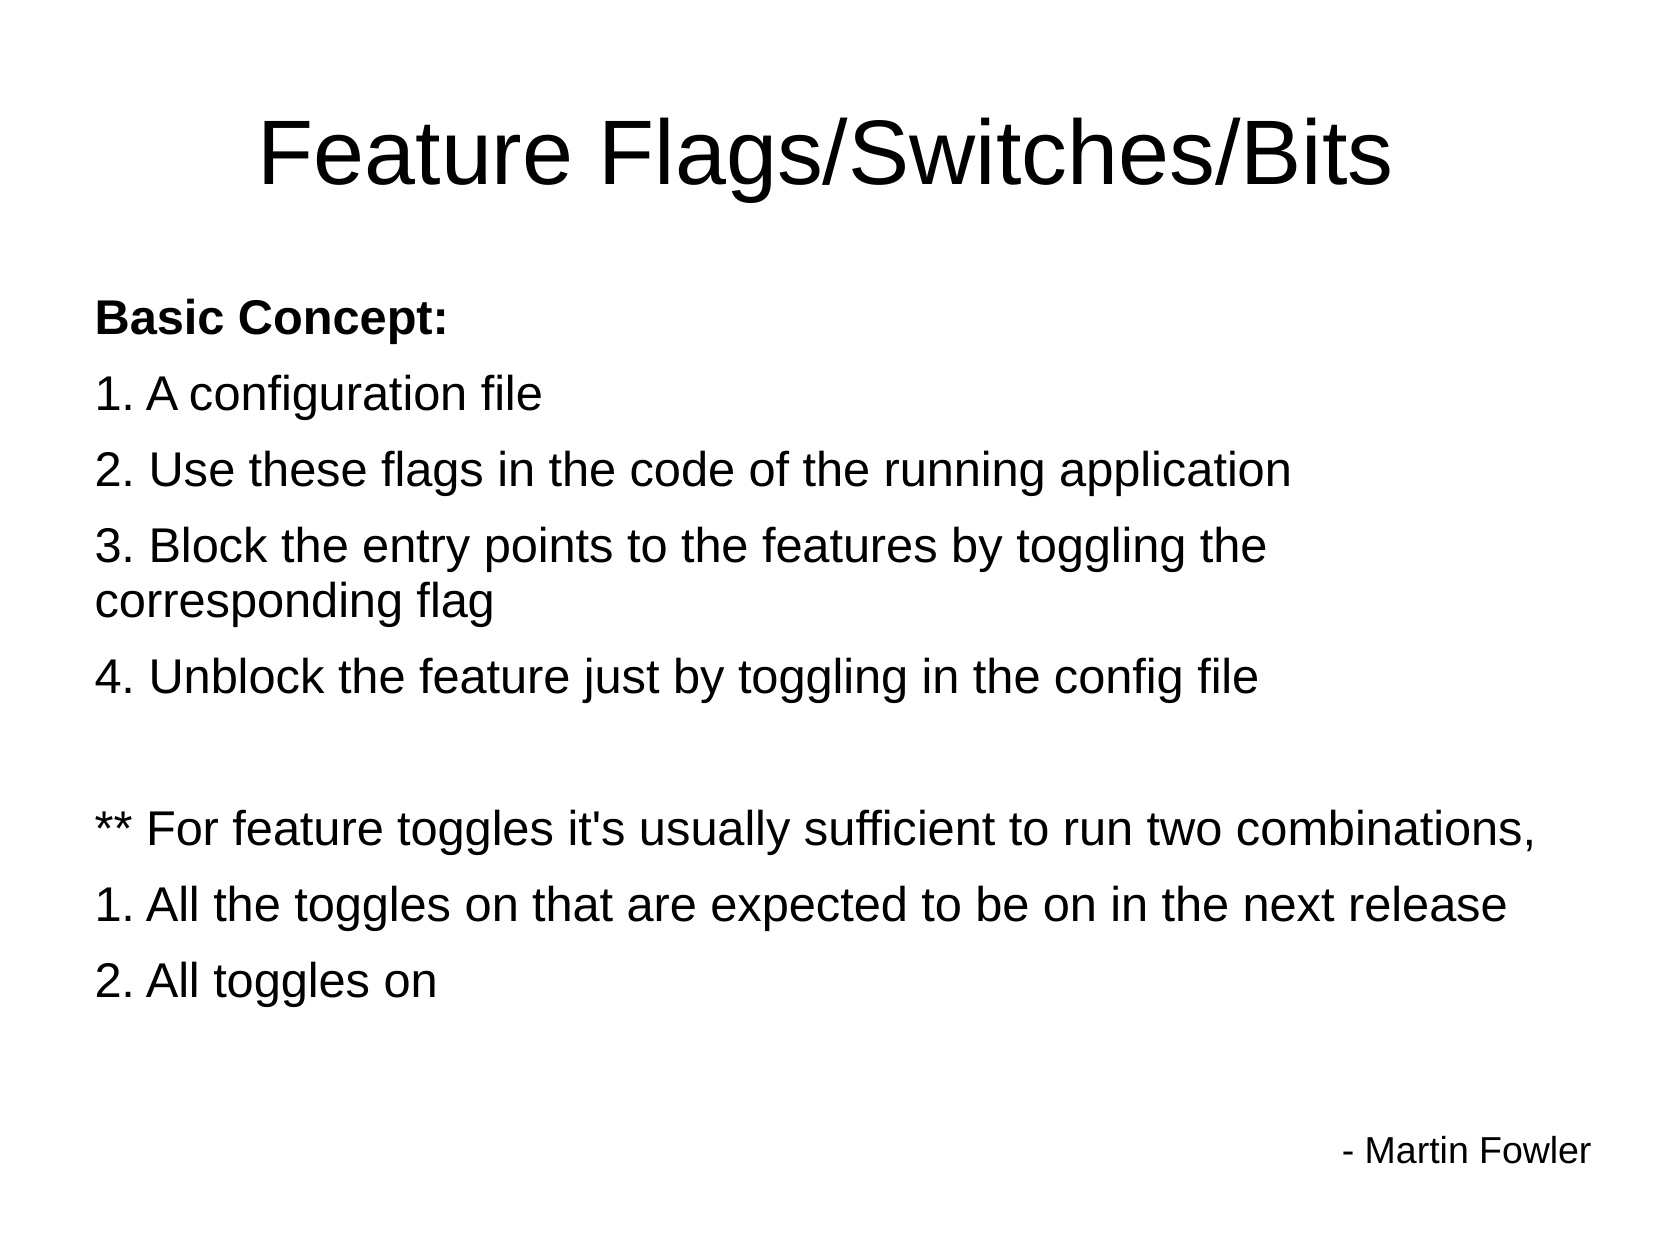

# Feature Flags/Switches/Bits
Basic Concept:
1. A configuration file
2. Use these flags in the code of the running application
3. Block the entry points to the features by toggling the corresponding flag
4. Unblock the feature just by toggling in the config file
** For feature toggles it's usually sufficient to run two combinations,
1. All the toggles on that are expected to be on in the next release
2. All toggles on
- Martin Fowler